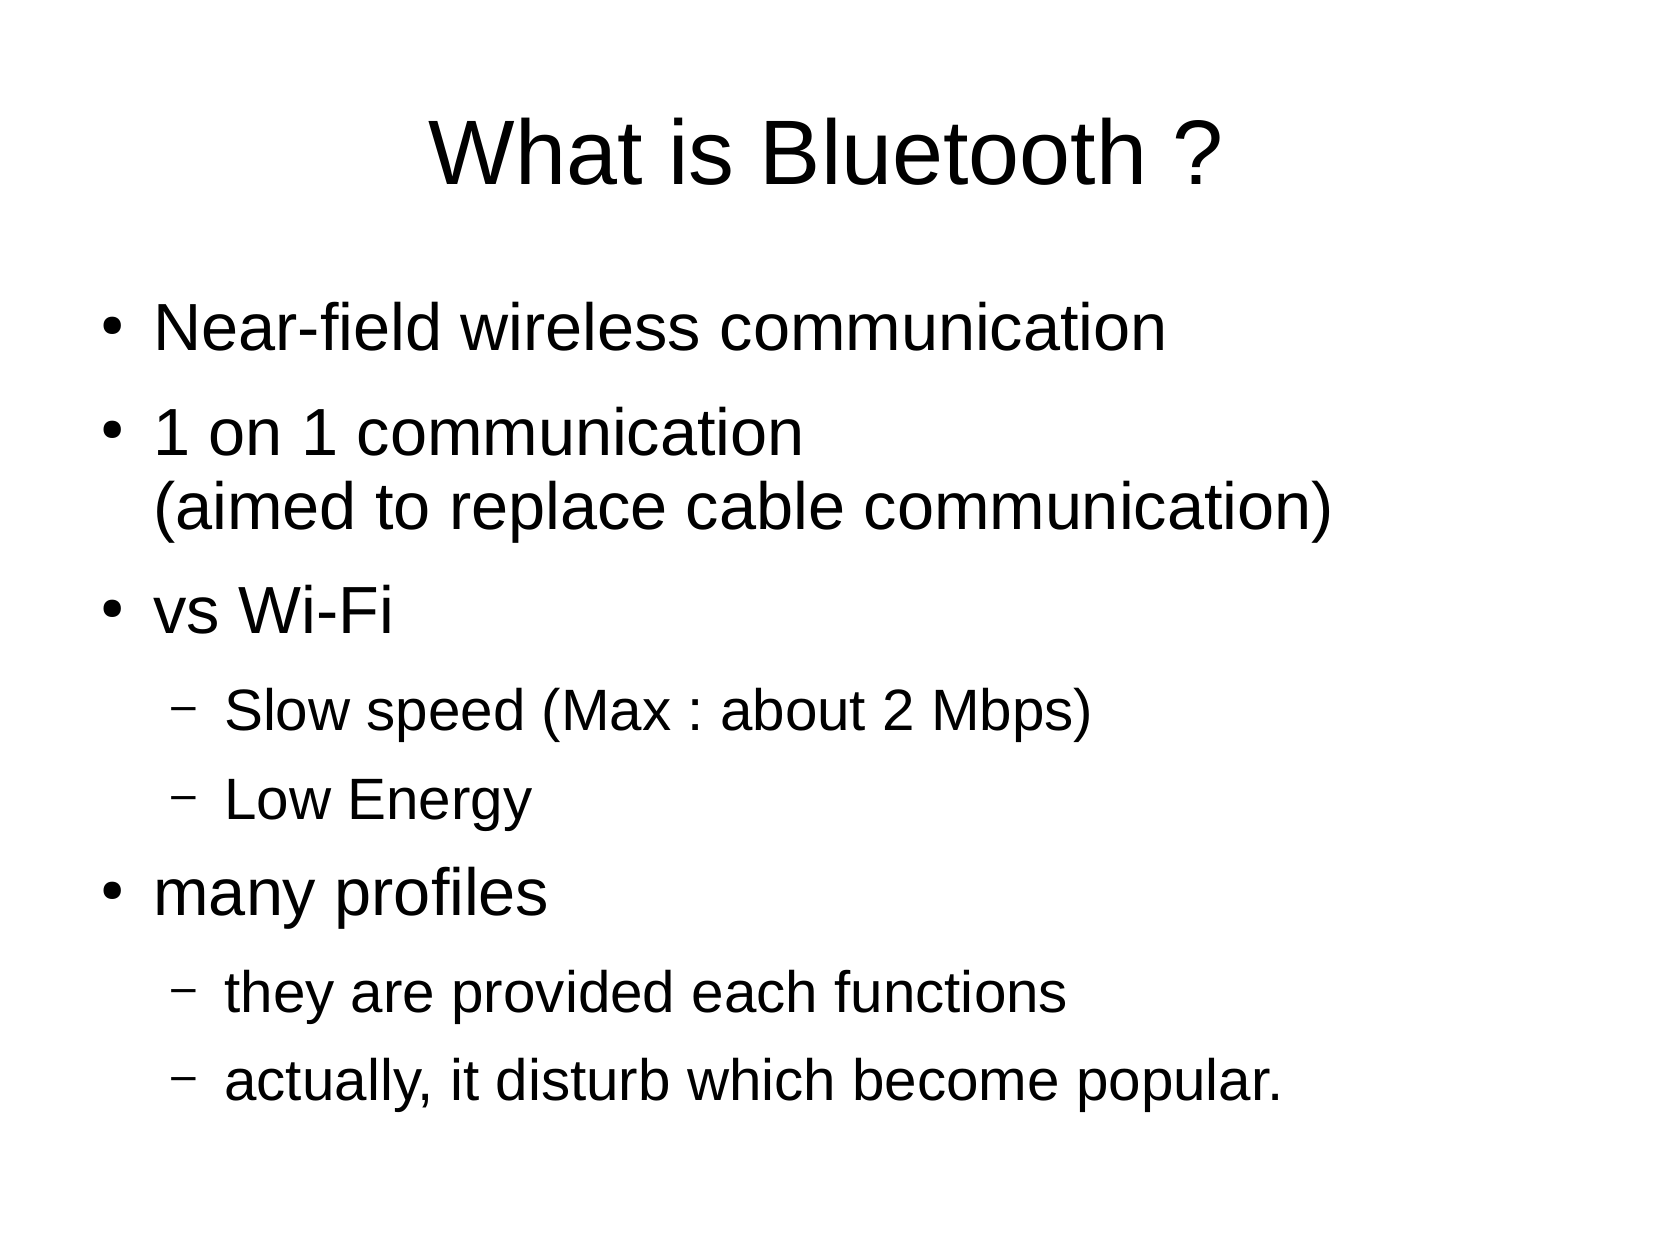

# What is Bluetooth ?
Near-field wireless communication
1 on 1 communication
(aimed to replace cable communication)
vs Wi-Fi
Slow speed (Max : about 2 Mbps)
Low Energy
many profiles
they are provided each functions
actually, it disturb which become popular.